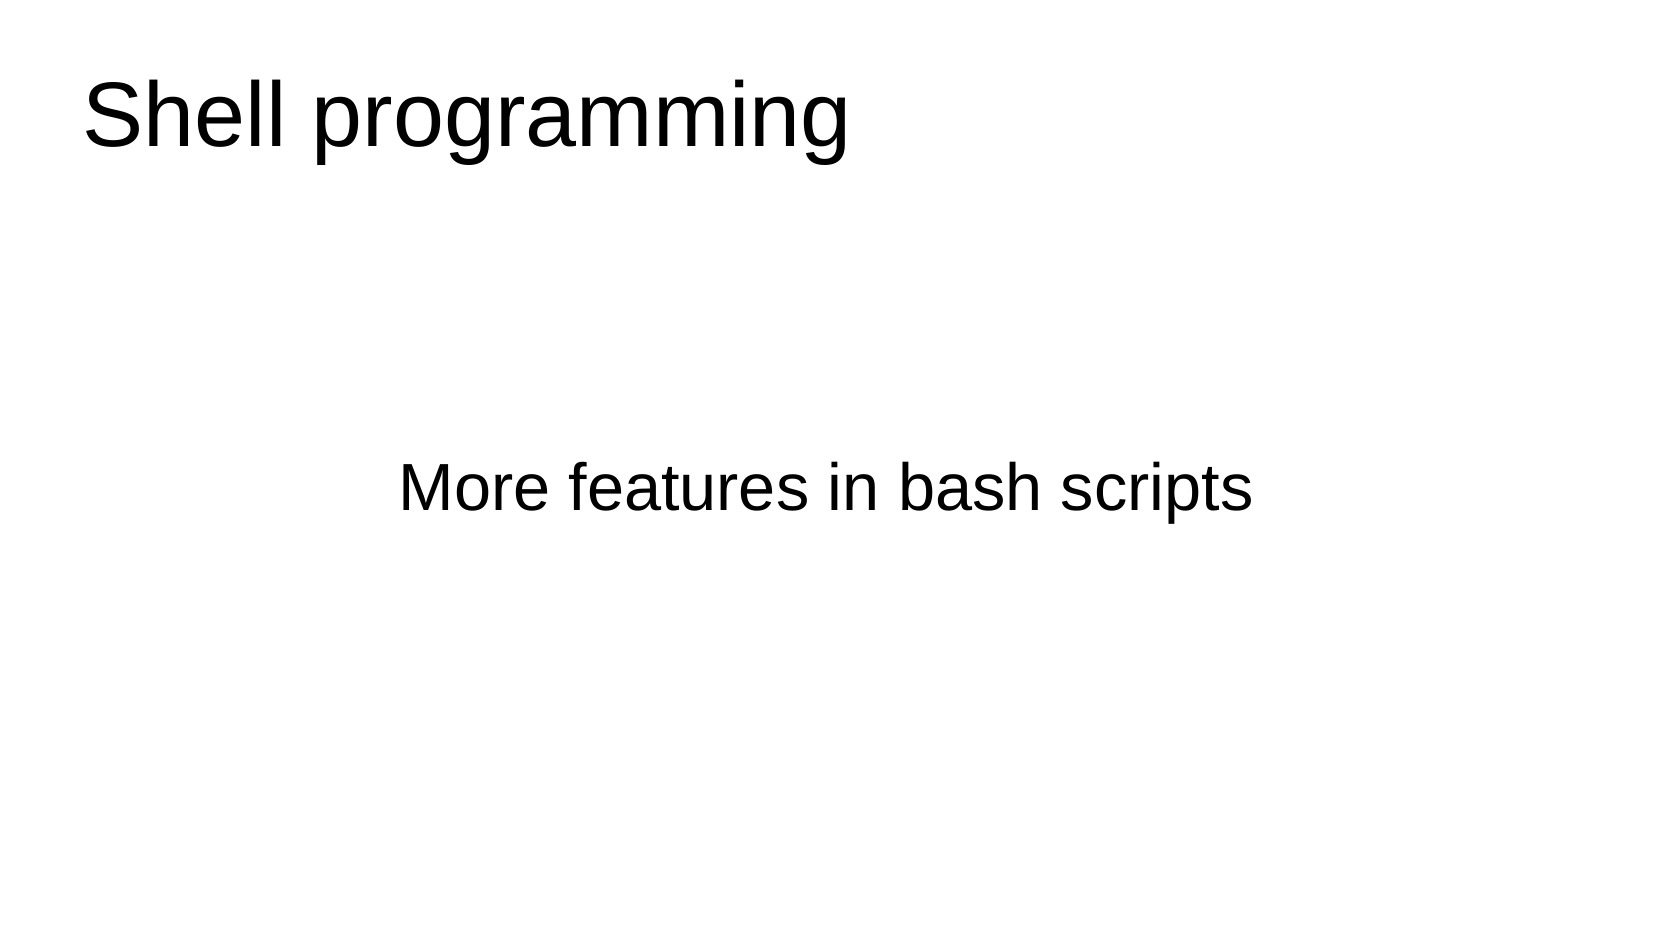

# Shell programming
More features in bash scripts